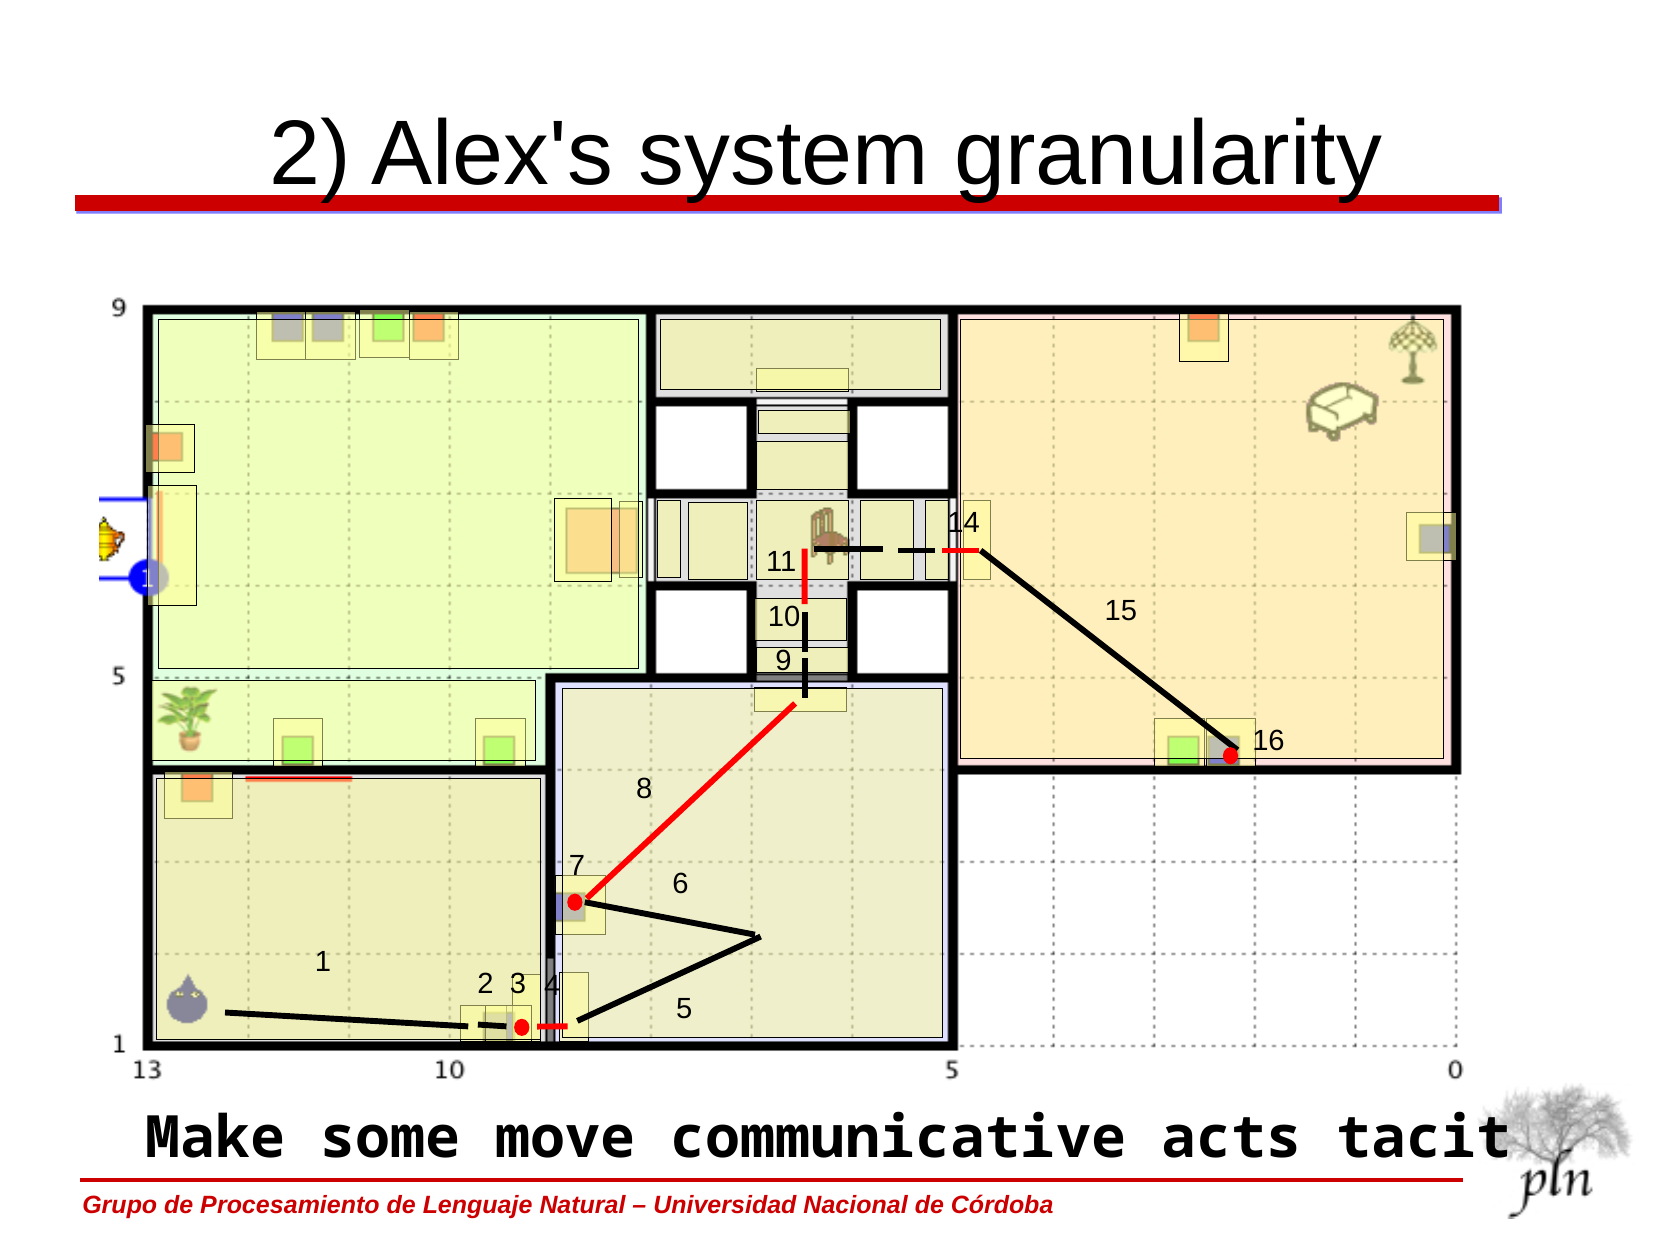

# 2) Alex's system granularity
14
11
15
10
9
16
8
7
6
1
2
3
4
5
Make some move communicative acts tacit